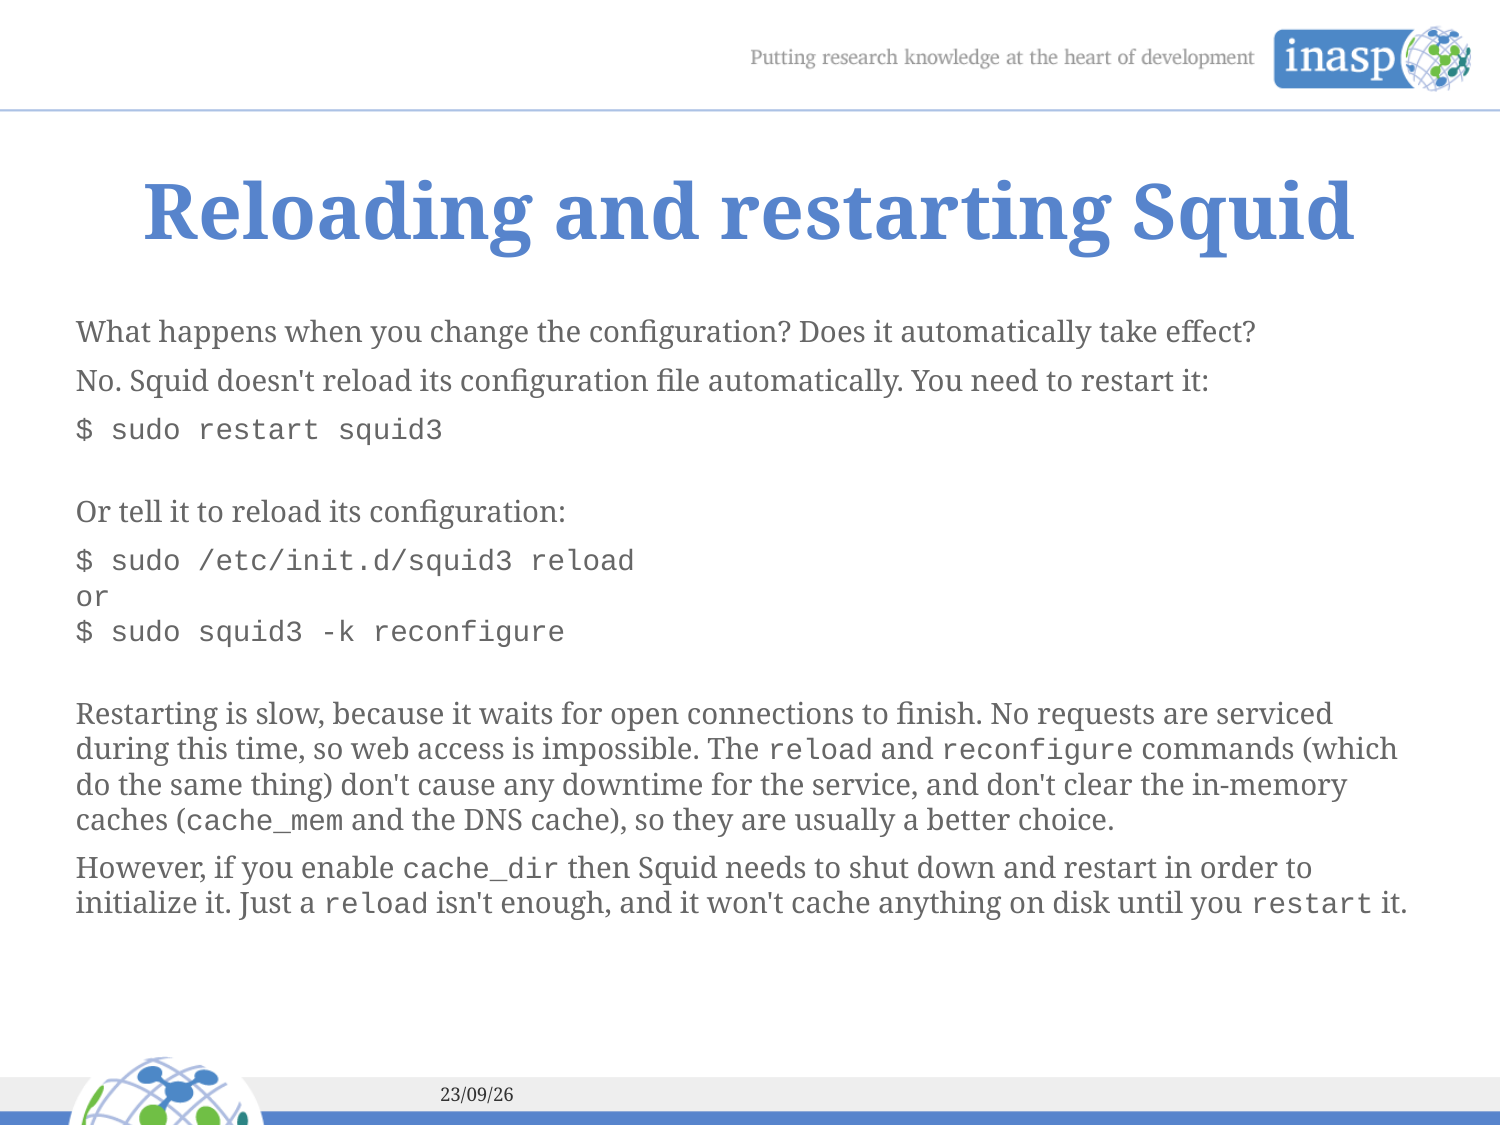

# Reloading and restarting Squid
What happens when you change the configuration? Does it automatically take effect?
No. Squid doesn't reload its configuration file automatically. You need to restart it:
$ sudo restart squid3
Or tell it to reload its configuration:
$ sudo /etc/init.d/squid3 reload
or
$ sudo squid3 -k reconfigure
Restarting is slow, because it waits for open connections to finish. No requests are serviced during this time, so web access is impossible. The reload and reconfigure commands (which do the same thing) don't cause any downtime for the service, and don't clear the in-memory caches (cache_mem and the DNS cache), so they are usually a better choice.
However, if you enable cache_dir then Squid needs to shut down and restart in order to initialize it. Just a reload isn't enough, and it won't cache anything on disk until you restart it.